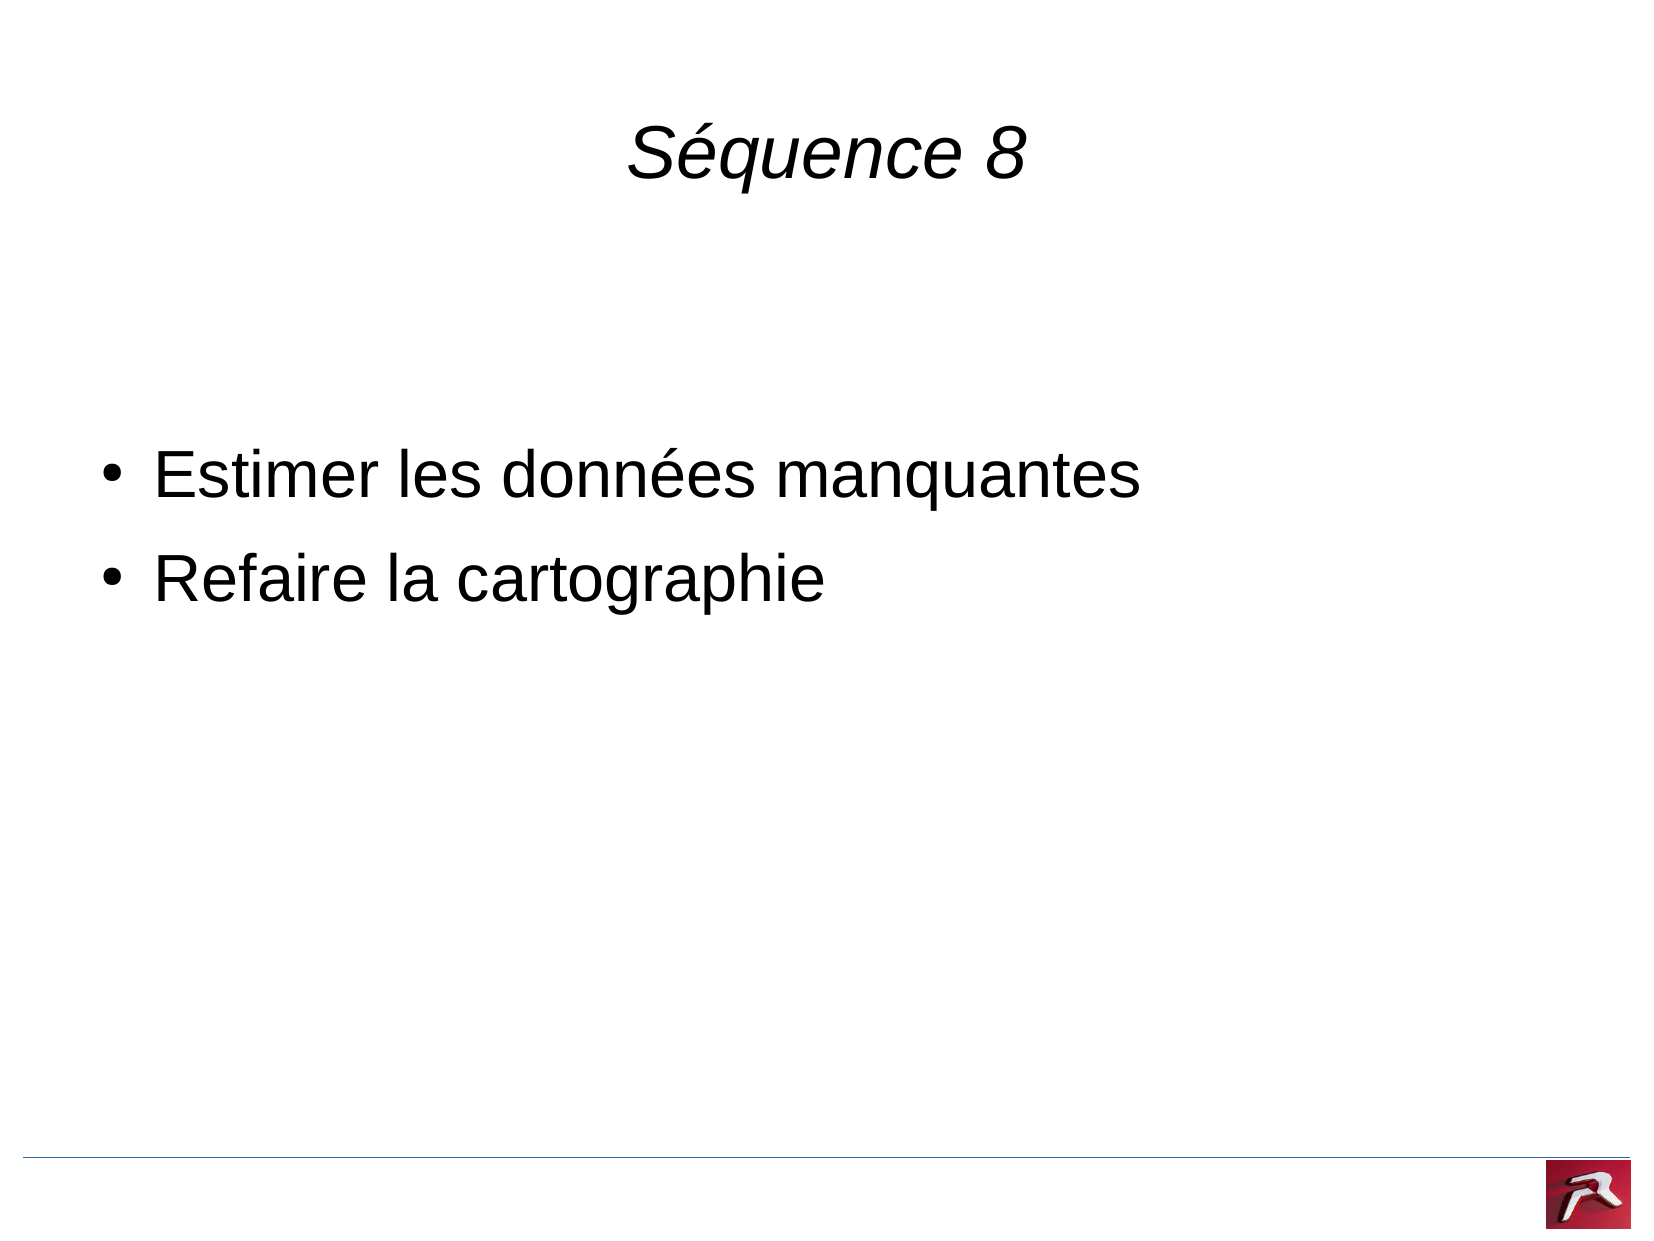

# Séquence 8
Estimer les données manquantes
Refaire la cartographie